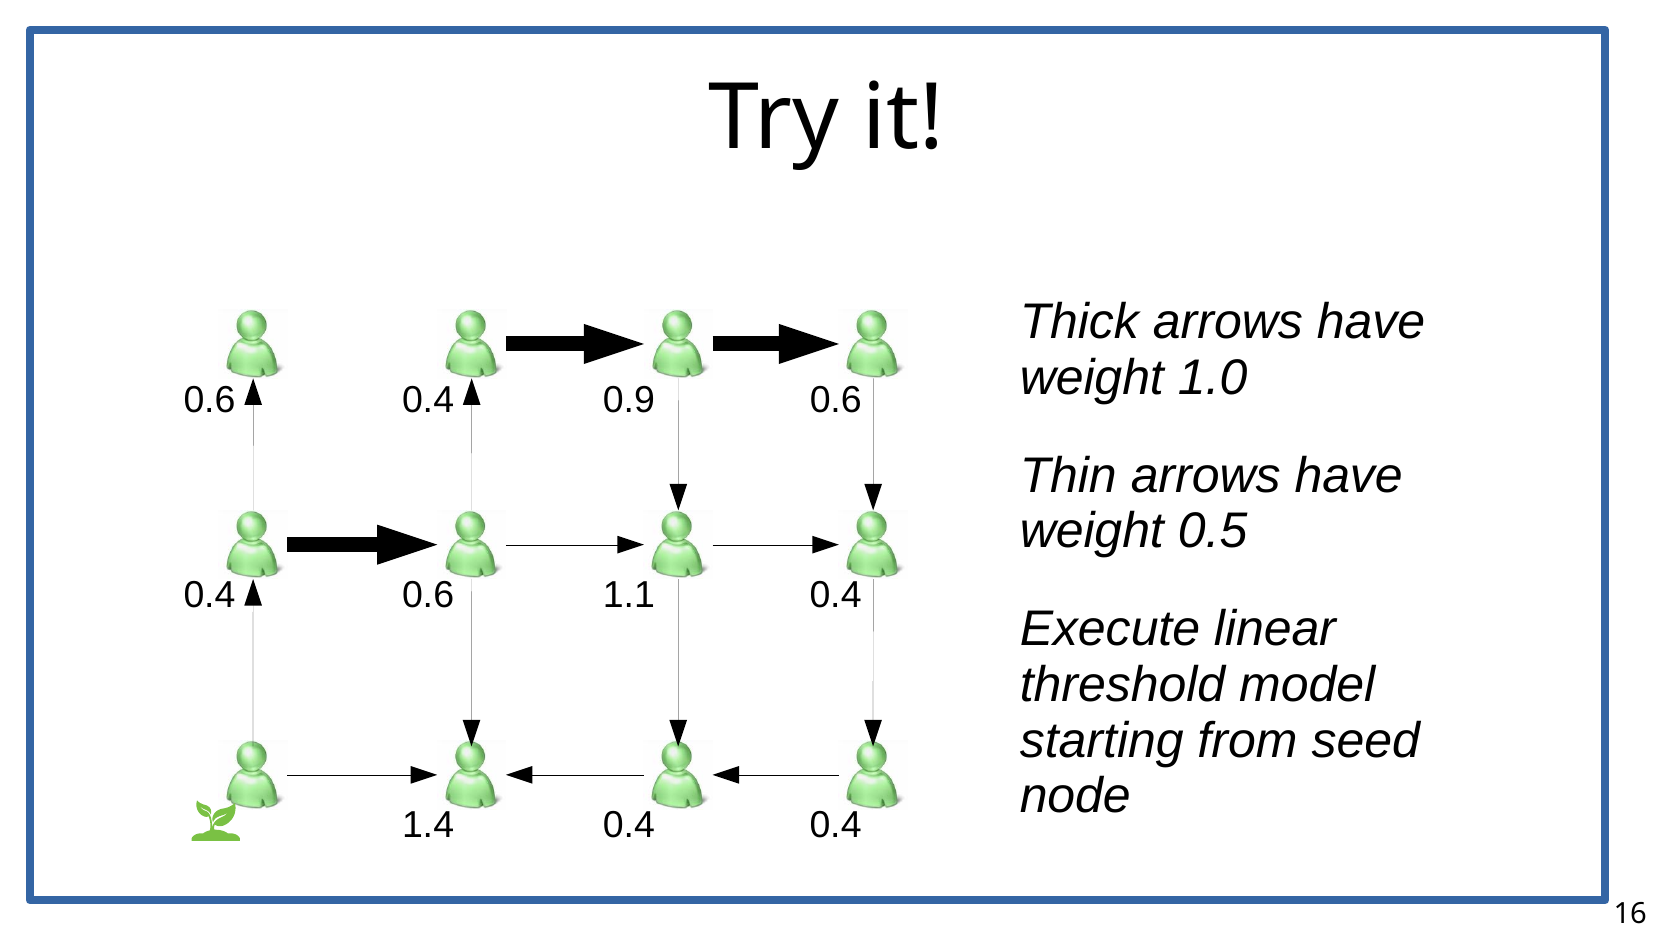

# Try it!
Thick arrows have weight 1.0
Thin arrows have weight 0.5
Execute linear threshold model starting from seed node
0.6
0.4
0.9
0.6
0.4
0.6
1.1
0.4
1.4
0.4
0.4
16